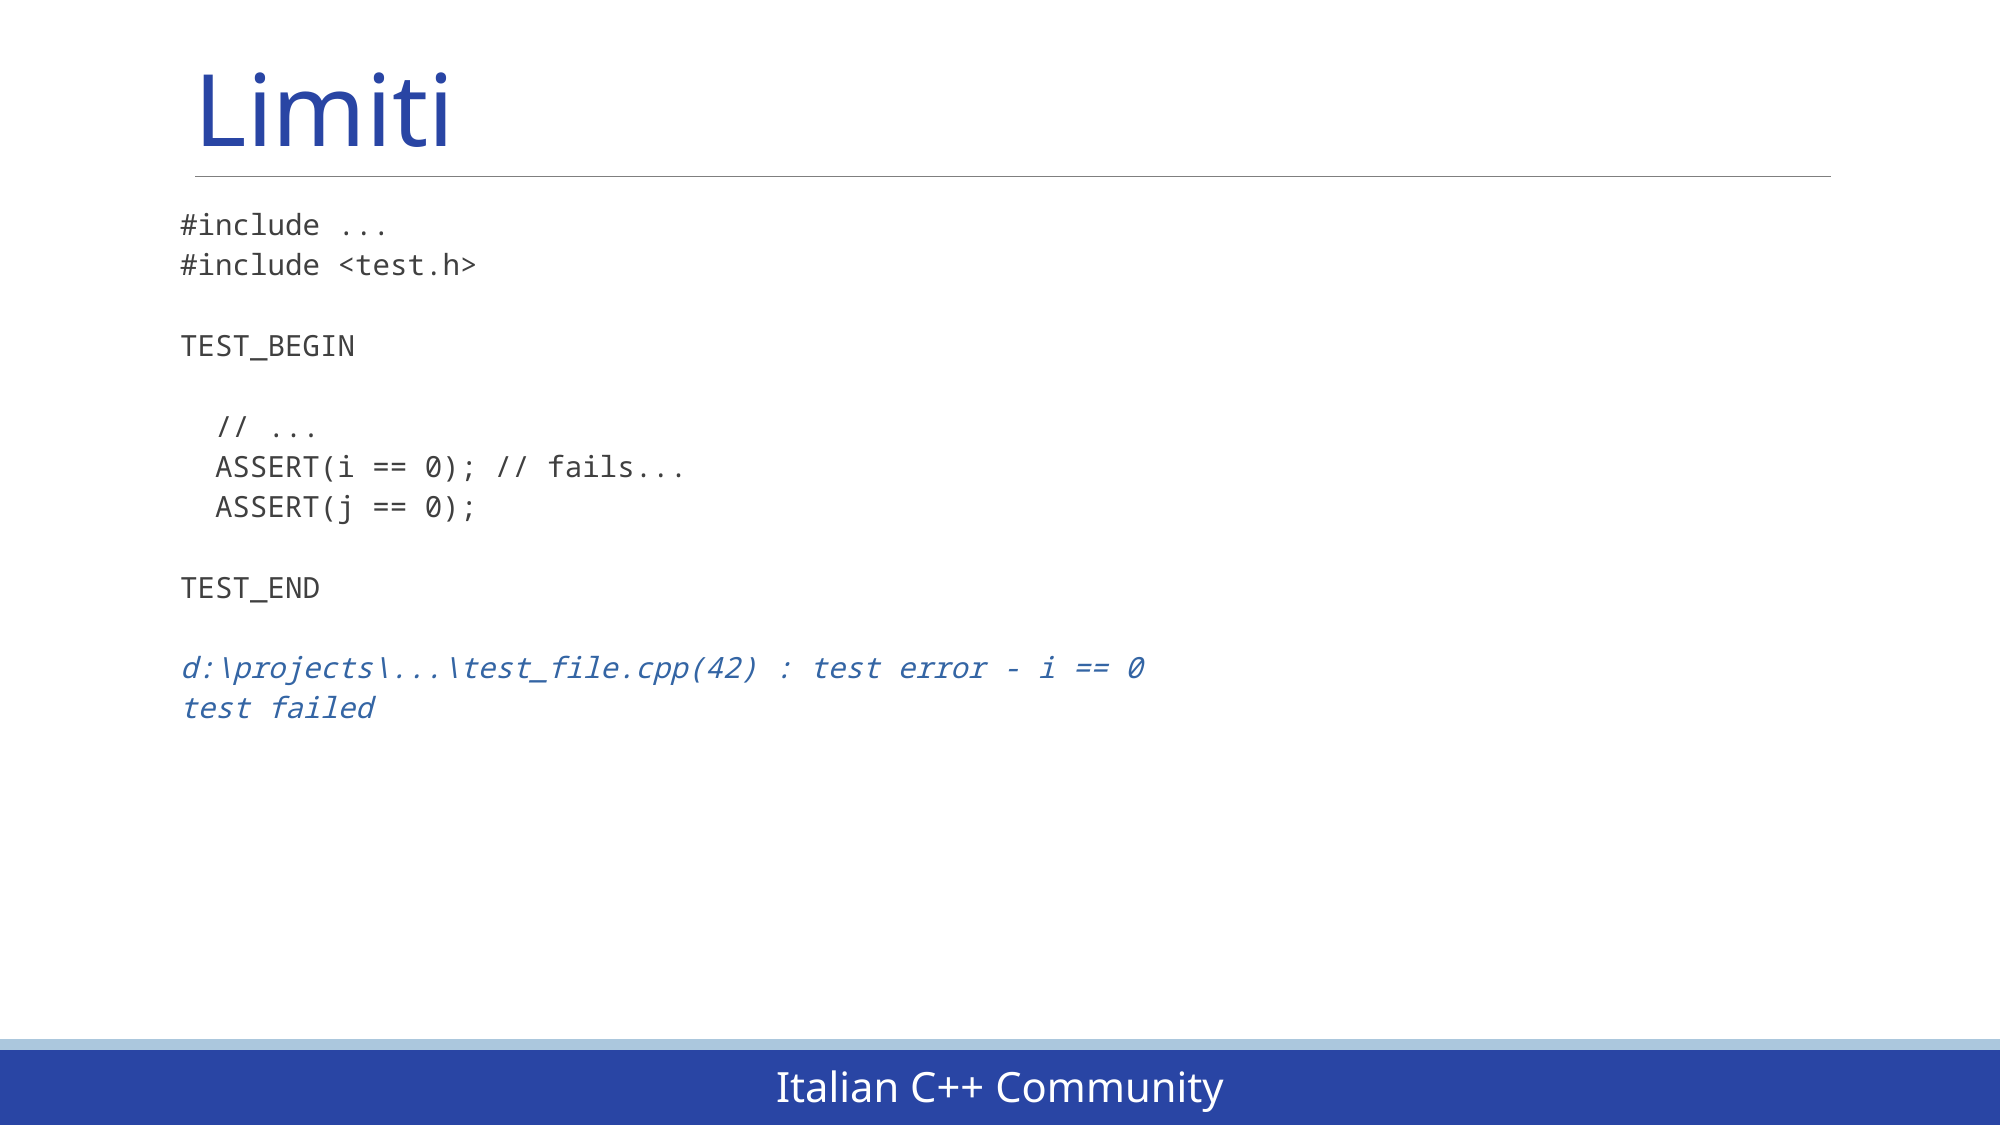

# Limiti
#include ...
#include <test.h>
TEST_BEGIN
 // ...
 ASSERT(i == 0); // fails...
 ASSERT(j == 0);
TEST_END
d:\projects\...\test_file.cpp(42) : test error - i == 0
test failed